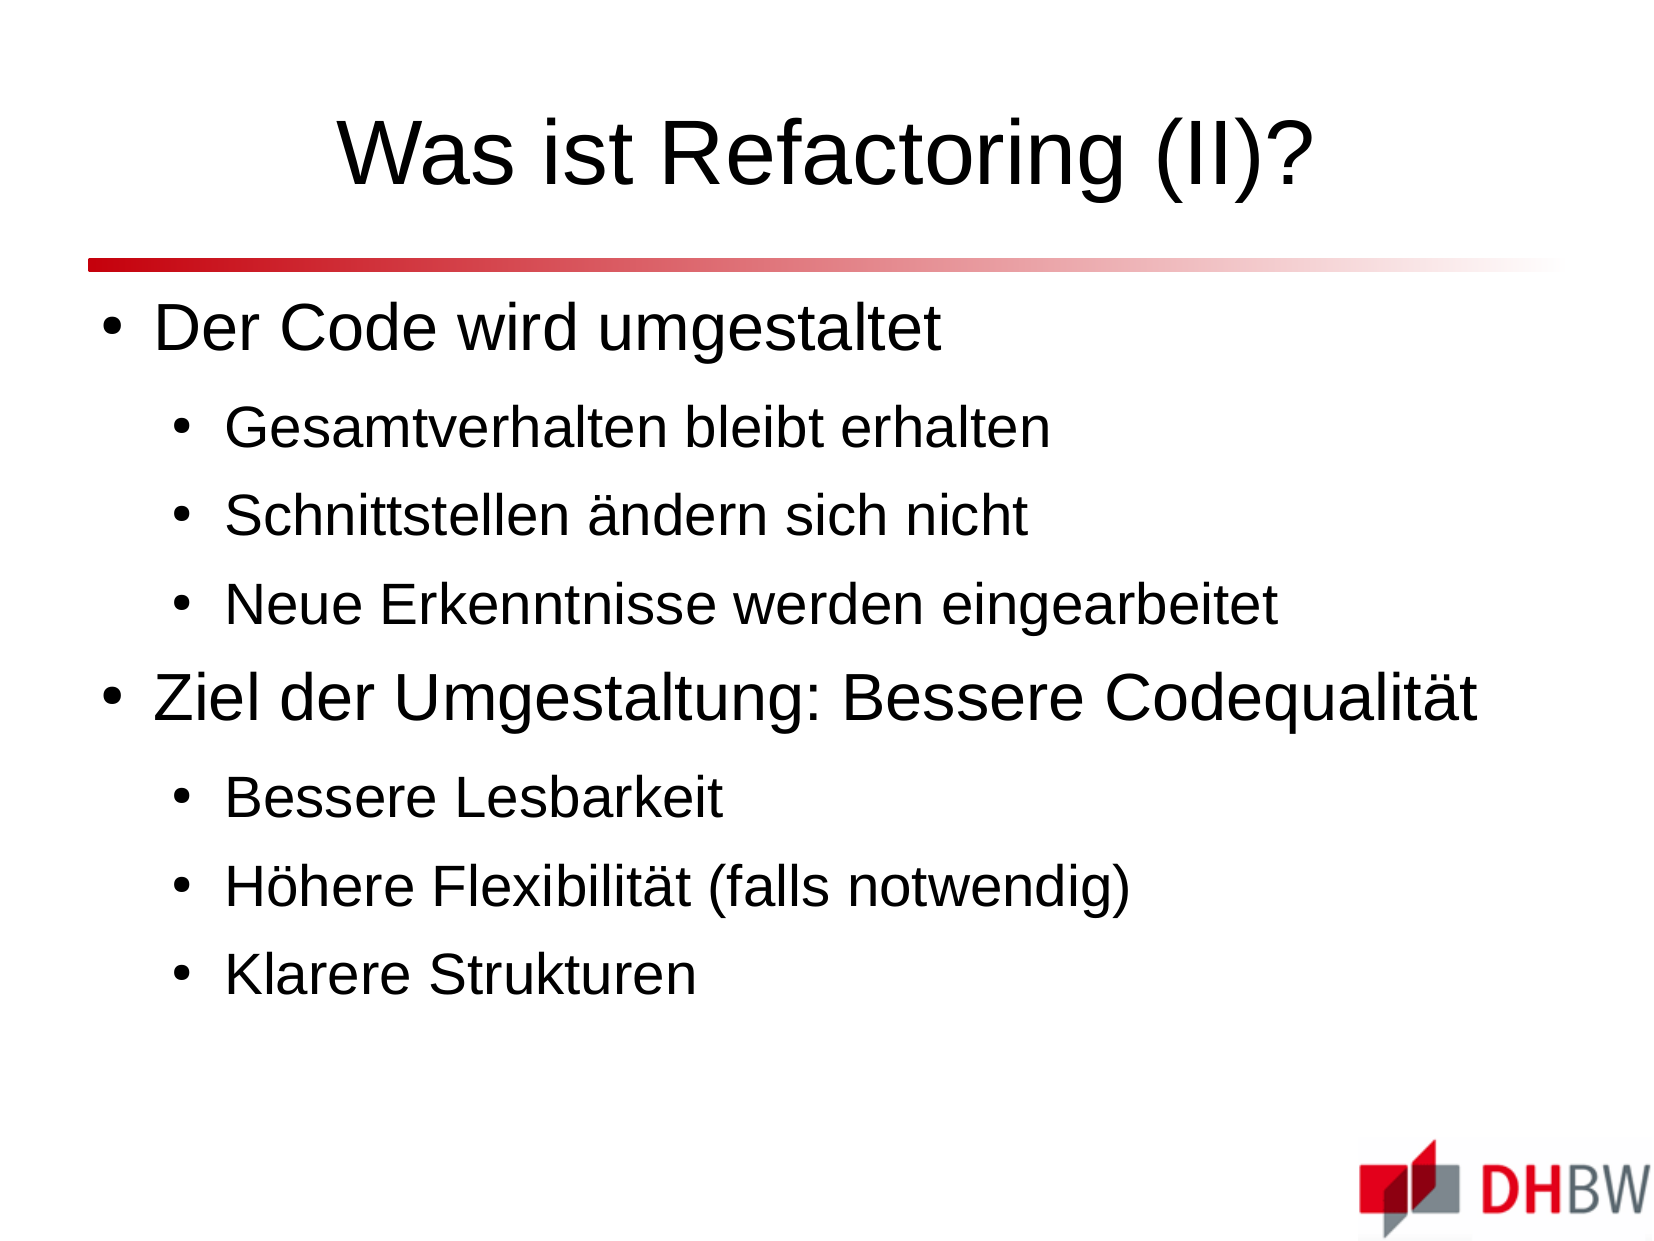

# Was ist Refactoring (II)?
Der Code wird umgestaltet
Gesamtverhalten bleibt erhalten
Schnittstellen ändern sich nicht
Neue Erkenntnisse werden eingearbeitet
Ziel der Umgestaltung: Bessere Codequalität
Bessere Lesbarkeit
Höhere Flexibilität (falls notwendig)
Klarere Strukturen